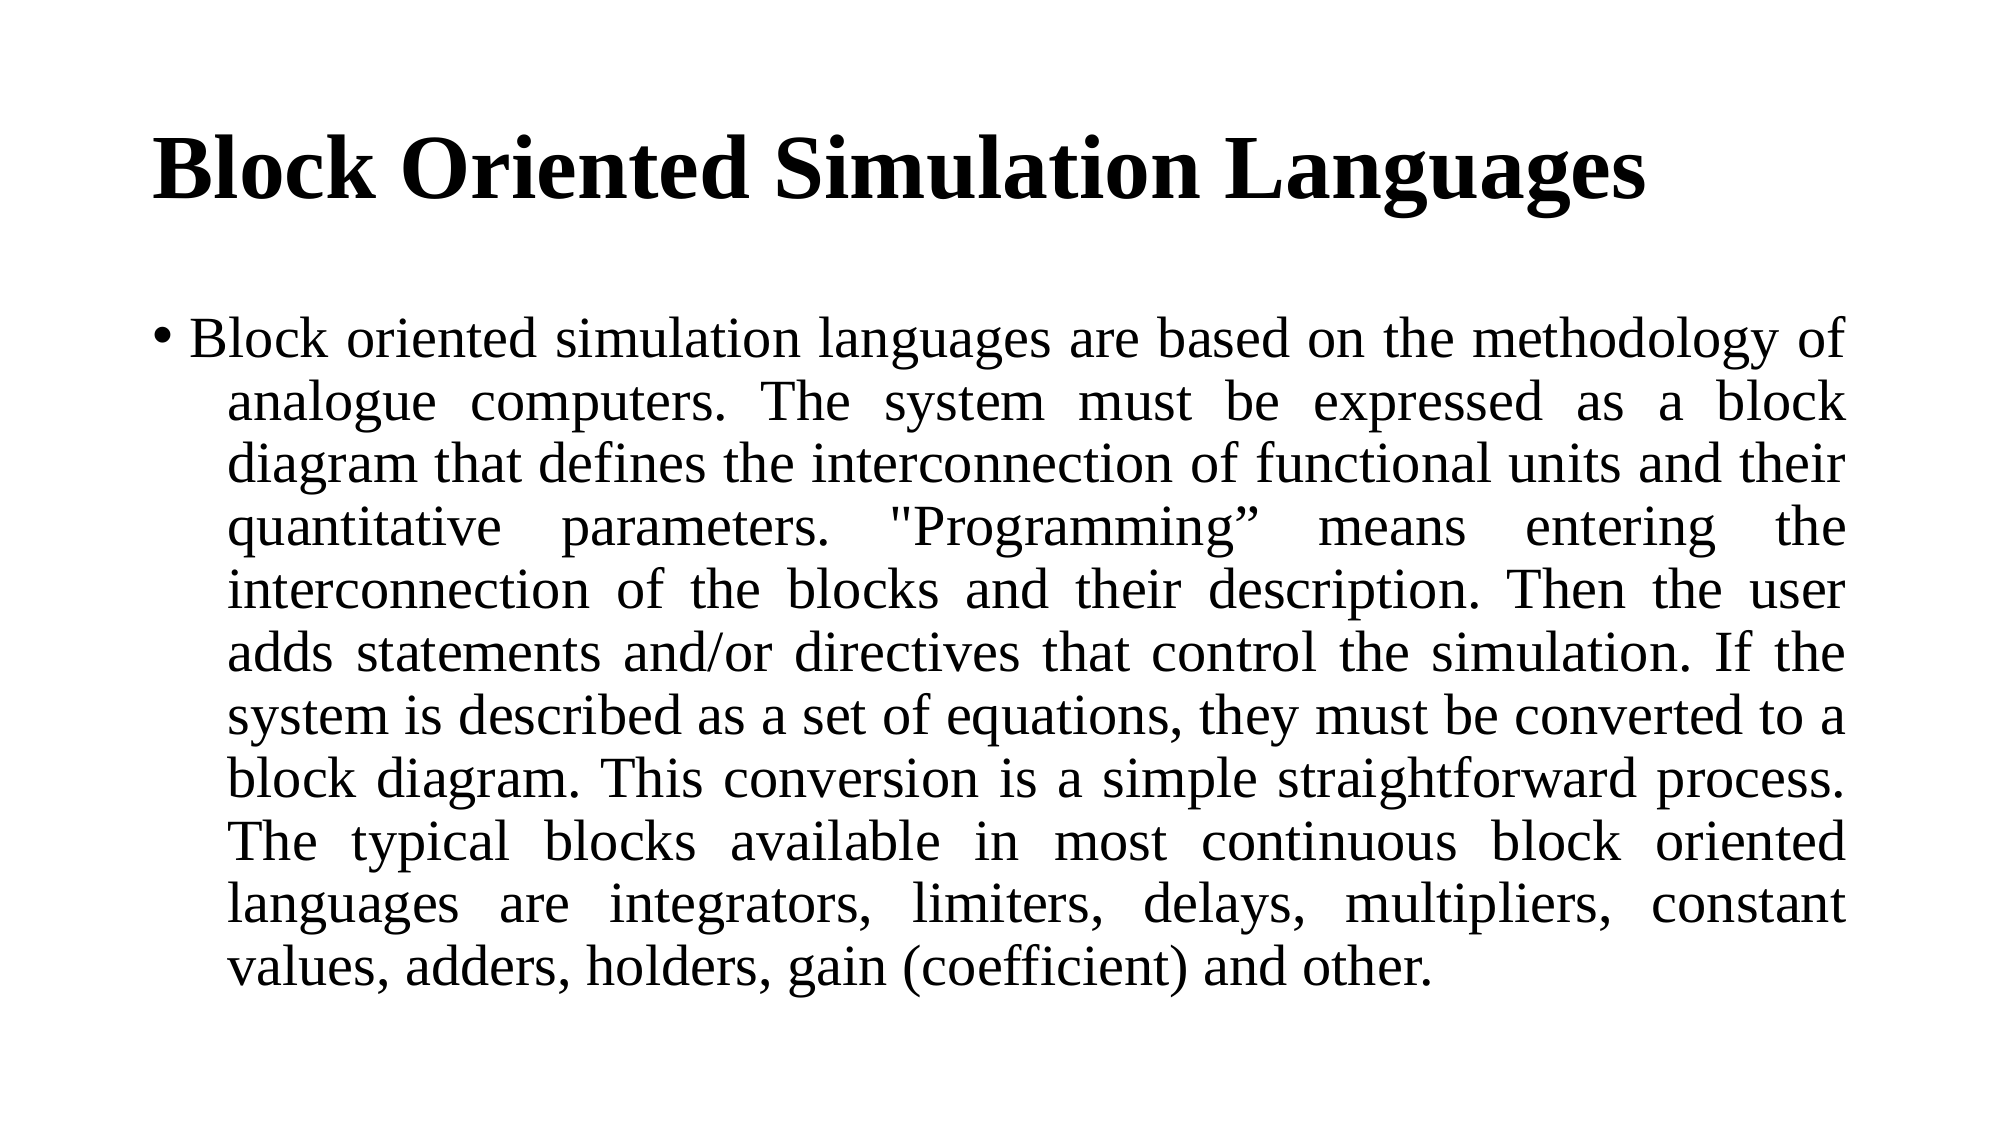

# Block Oriented Simulation Languages
Block oriented simulation languages are based on the methodology of analogue computers. The system must be expressed as a block diagram that defines the interconnection of functional units and their quantitative parameters. "Programming” means entering the interconnection of the blocks and their description. Then the user adds statements and/or directives that control the simulation. If the system is described as a set of equations, they must be converted to a block diagram. This conversion is a simple straightforward process. The typical blocks available in most continuous block oriented languages are integrators, limiters, delays, multipliers, constant values, adders, holders, gain (coefficient) and other.